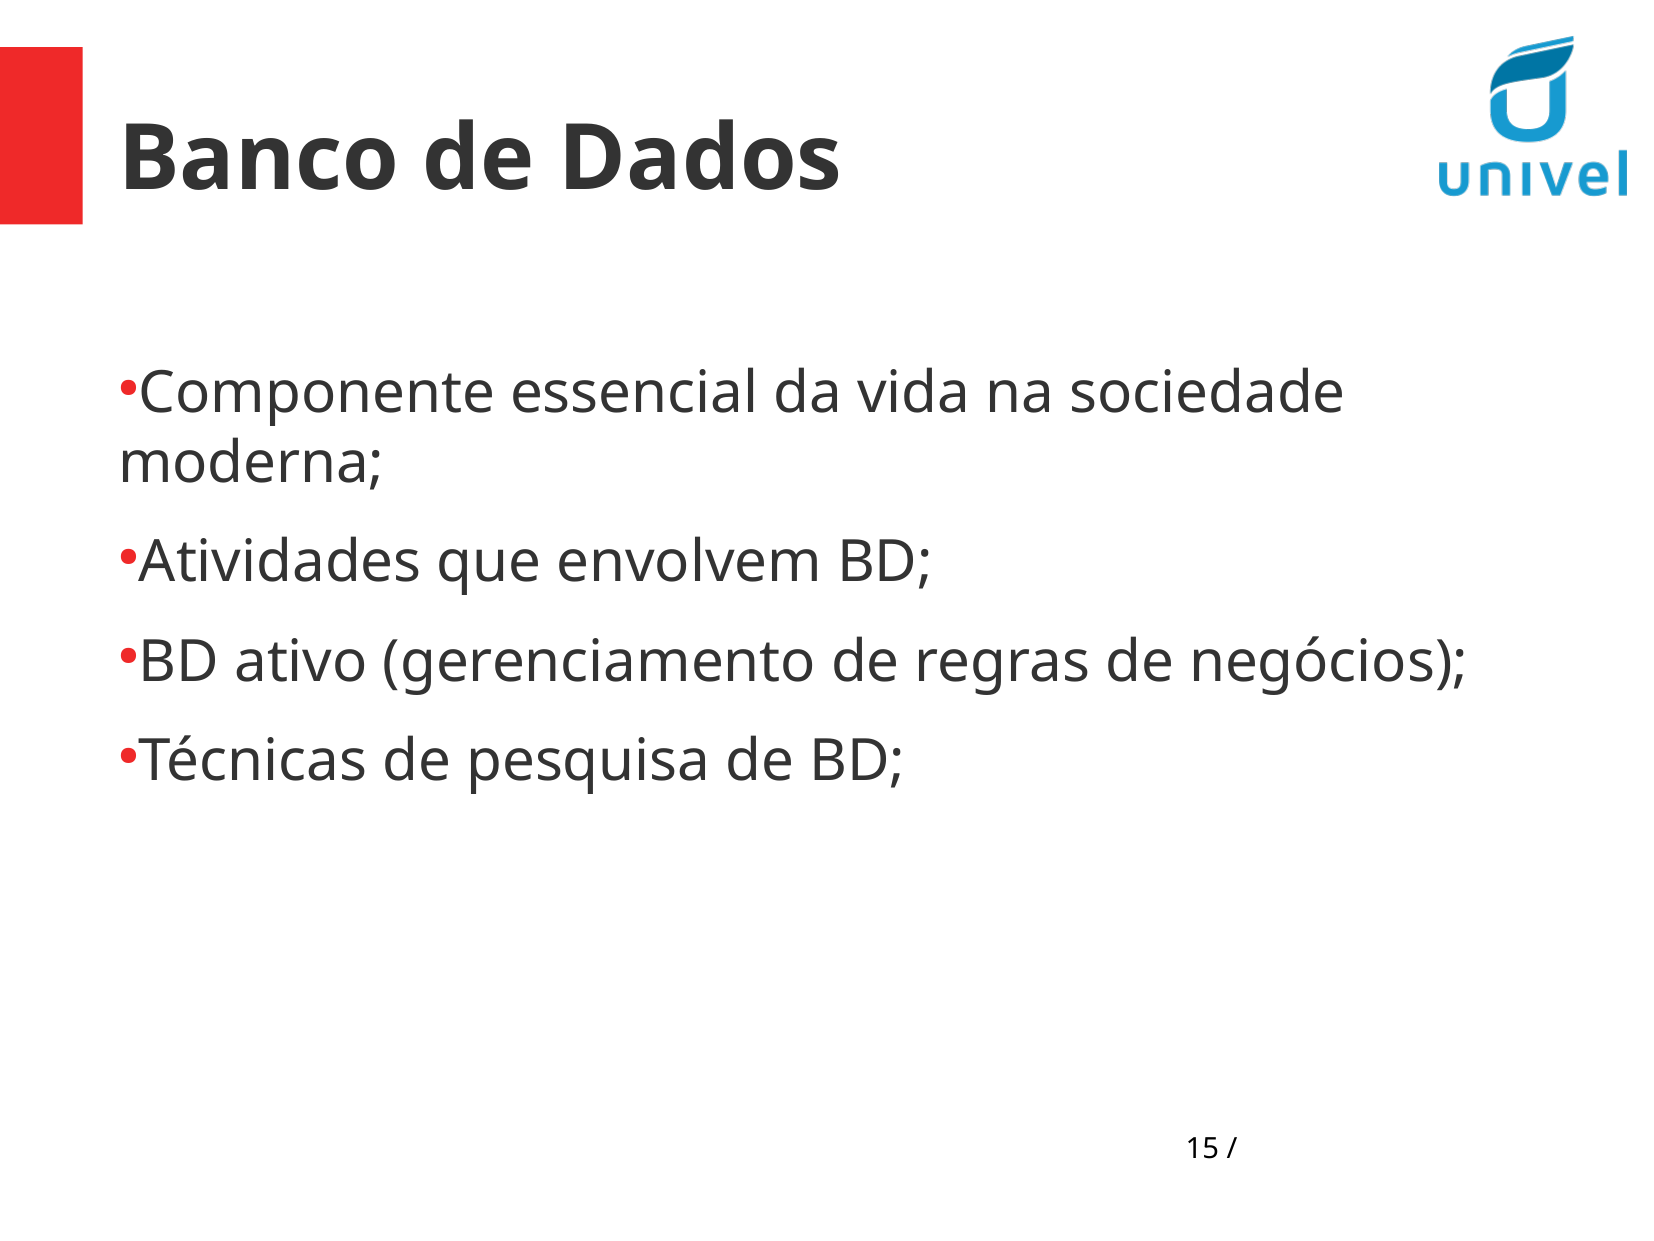

# Banco de Dados
Componente essencial da vida na sociedade moderna;
Atividades que envolvem BD;
BD ativo (gerenciamento de regras de negócios);
Técnicas de pesquisa de BD;